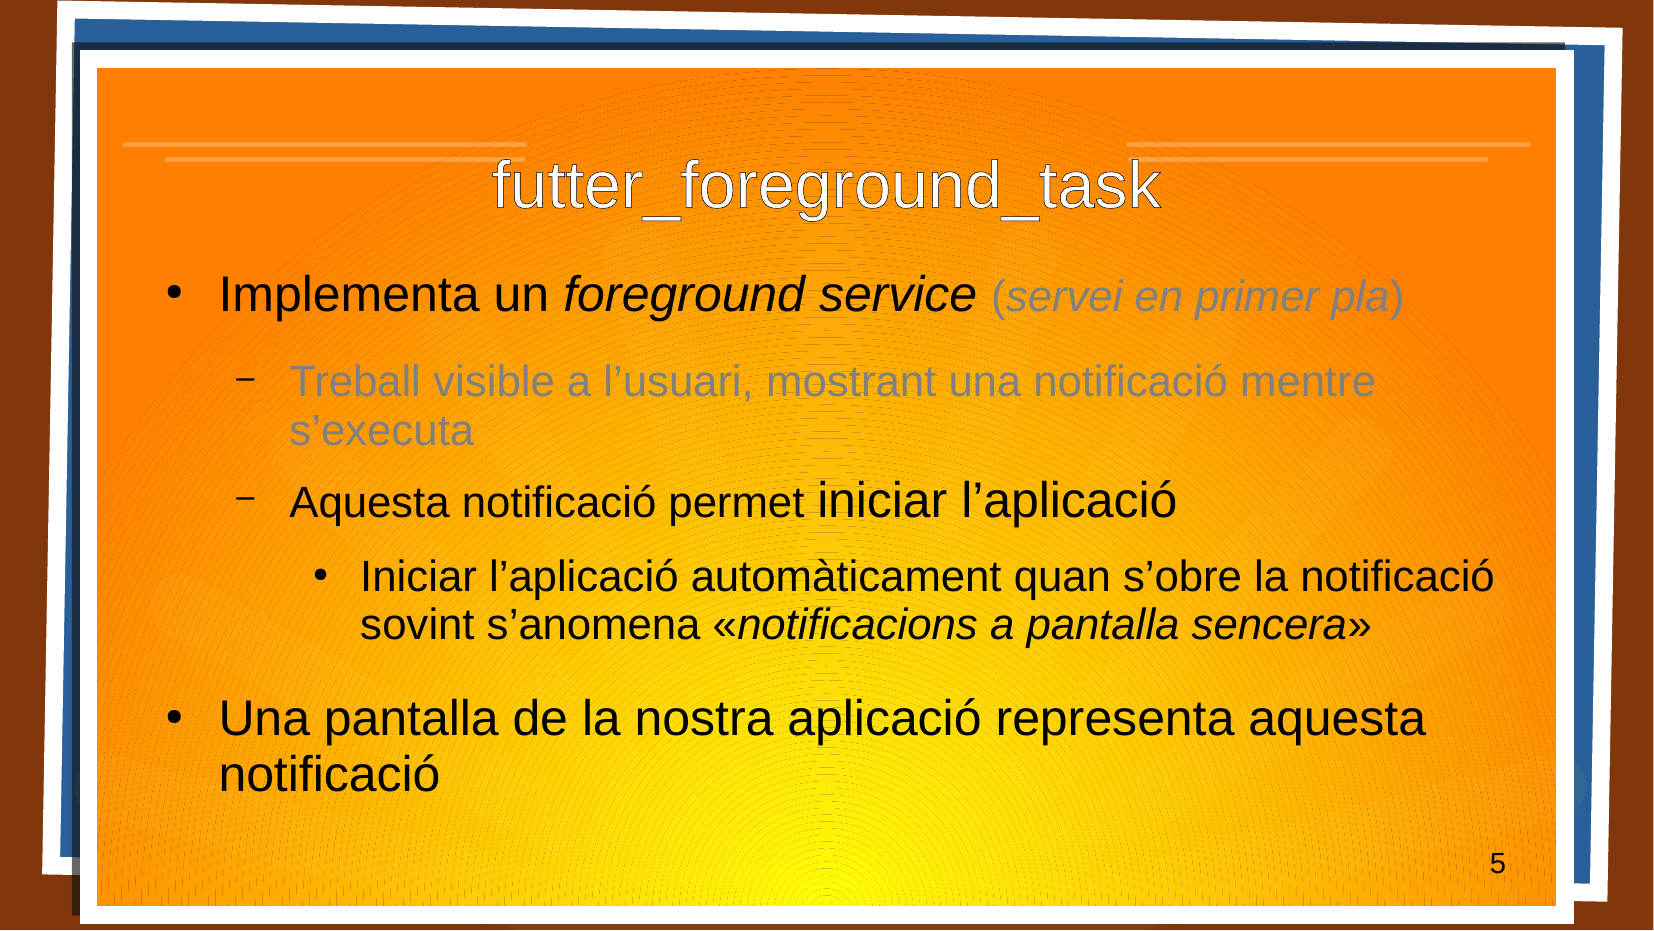

# futter_foreground_task
Implementa un foreground service (servei en primer pla)
Treball visible a l’usuari, mostrant una notificació mentre s’executa
Aquesta notificació permet iniciar l’aplicació
Iniciar l’aplicació automàticament quan s’obre la notificació sovint s’anomena «notificacions a pantalla sencera»
Una pantalla de la nostra aplicació representa aquesta notificació
5